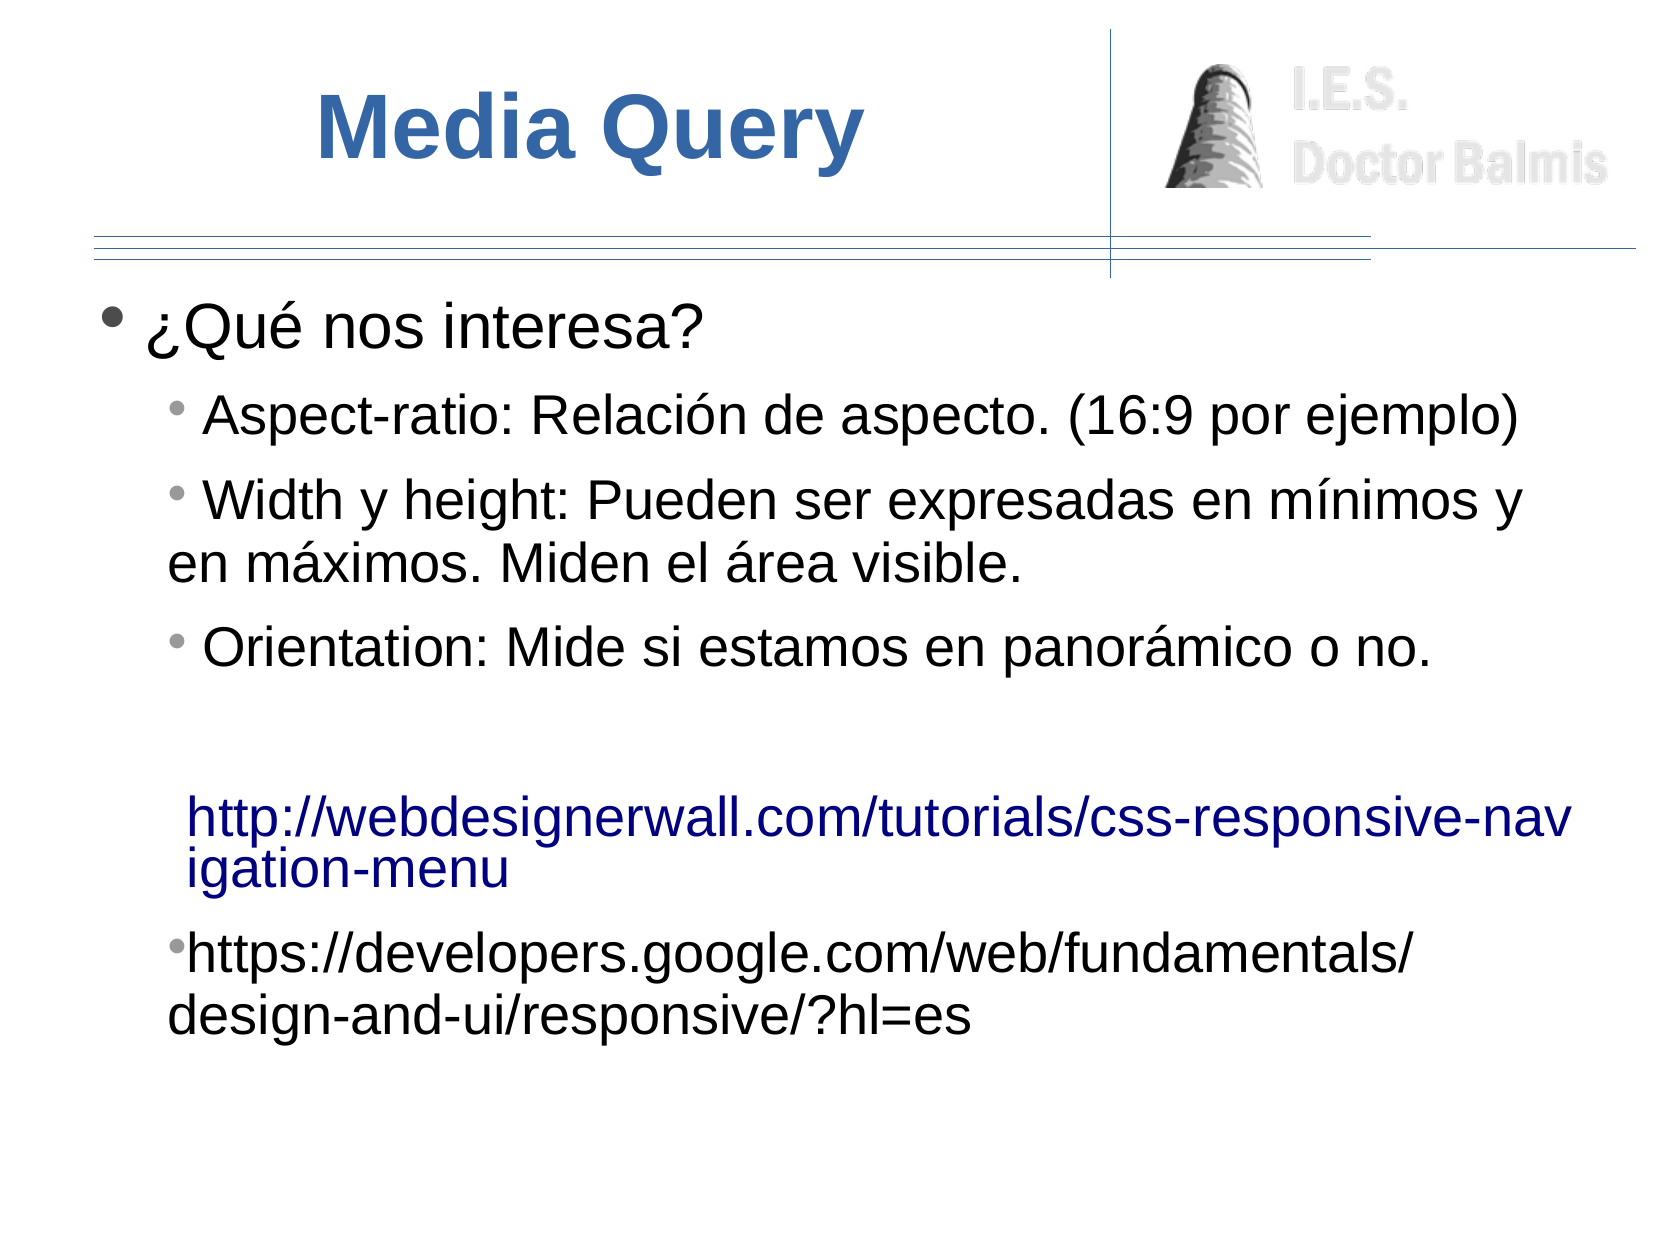

# Media Query
 ¿Qué nos interesa?
 Aspect-ratio: Relación de aspecto. (16:9 por ejemplo)
 Width y height: Pueden ser expresadas en mínimos y en máximos. Miden el área visible.
 Orientation: Mide si estamos en panorámico o no.
http://webdesignerwall.com/tutorials/css-responsive-navigation-menu
https://developers.google.com/web/fundamentals/design-and-ui/responsive/?hl=es